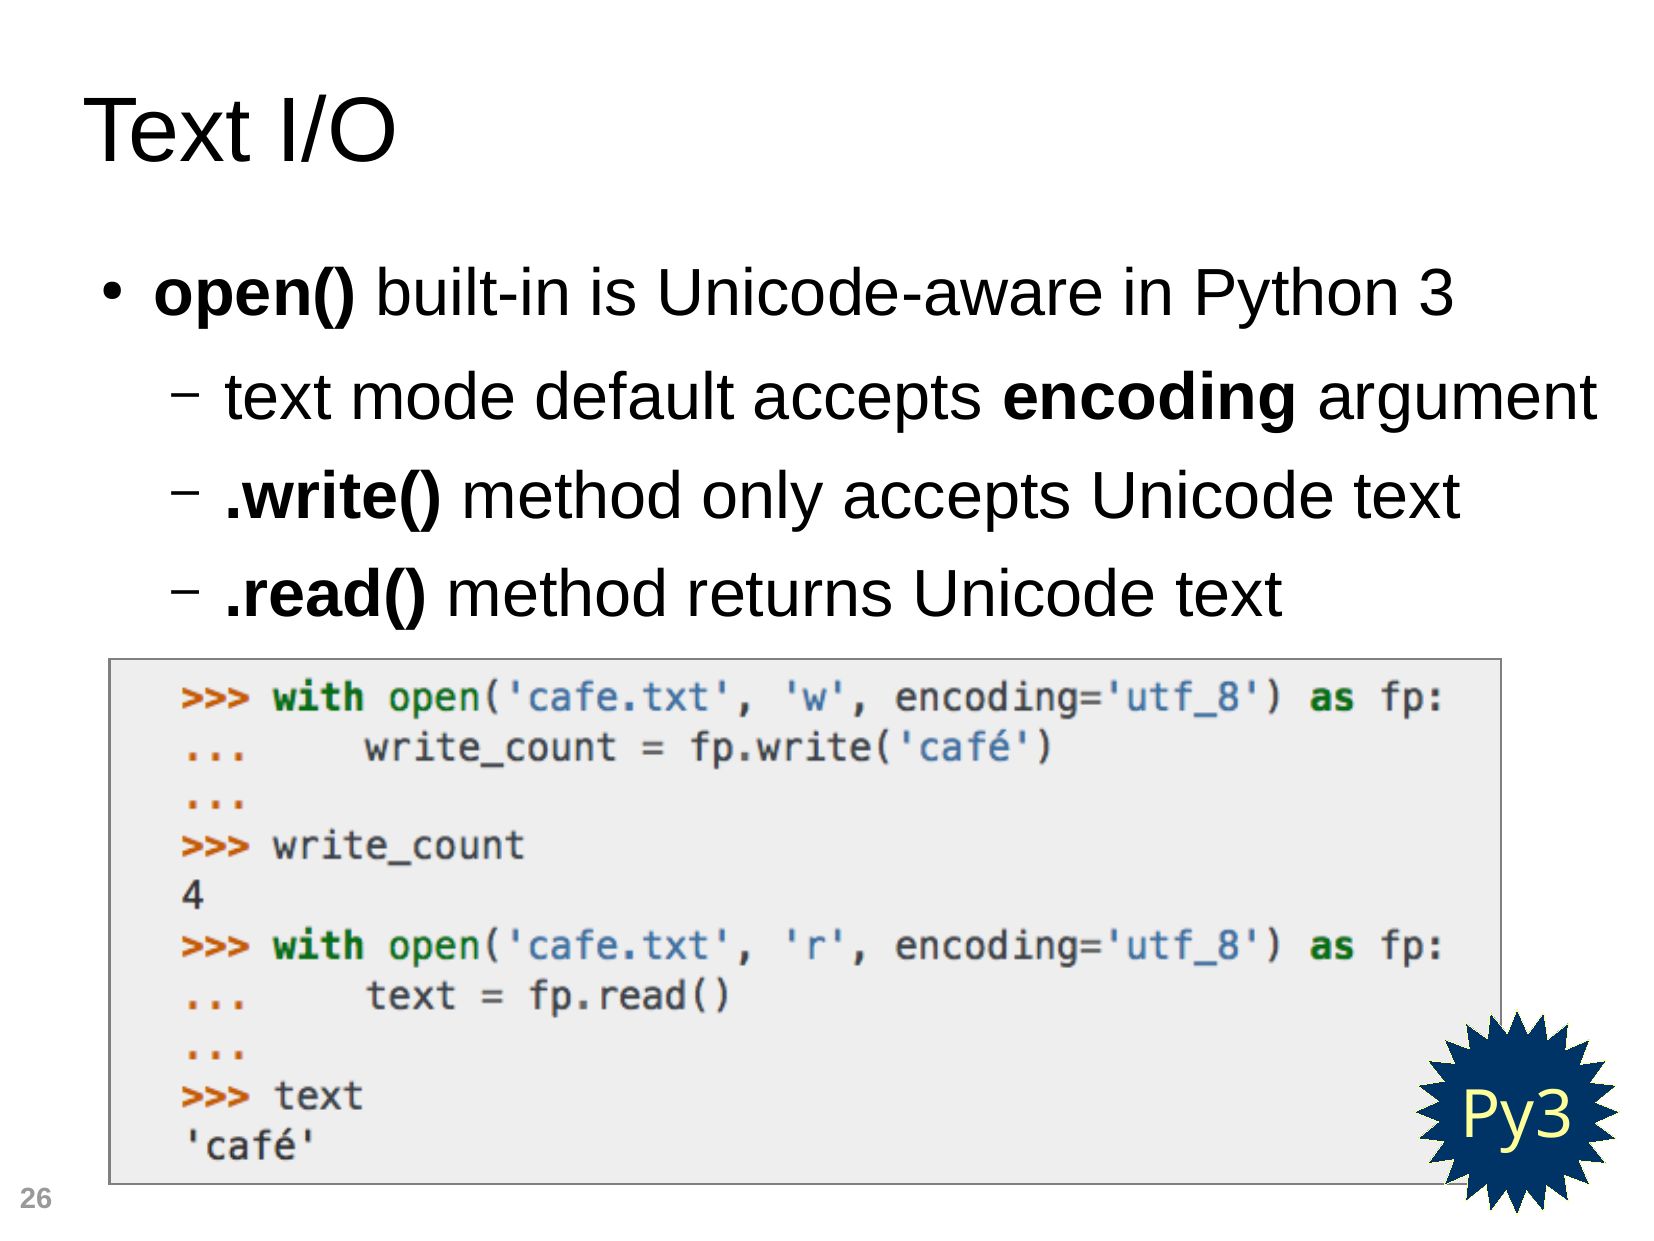

# Text I/O
open() built-in is Unicode-aware in Python 3
text mode default accepts encoding argument
.write() method only accepts Unicode text
.read() method returns Unicode text
Py3
26